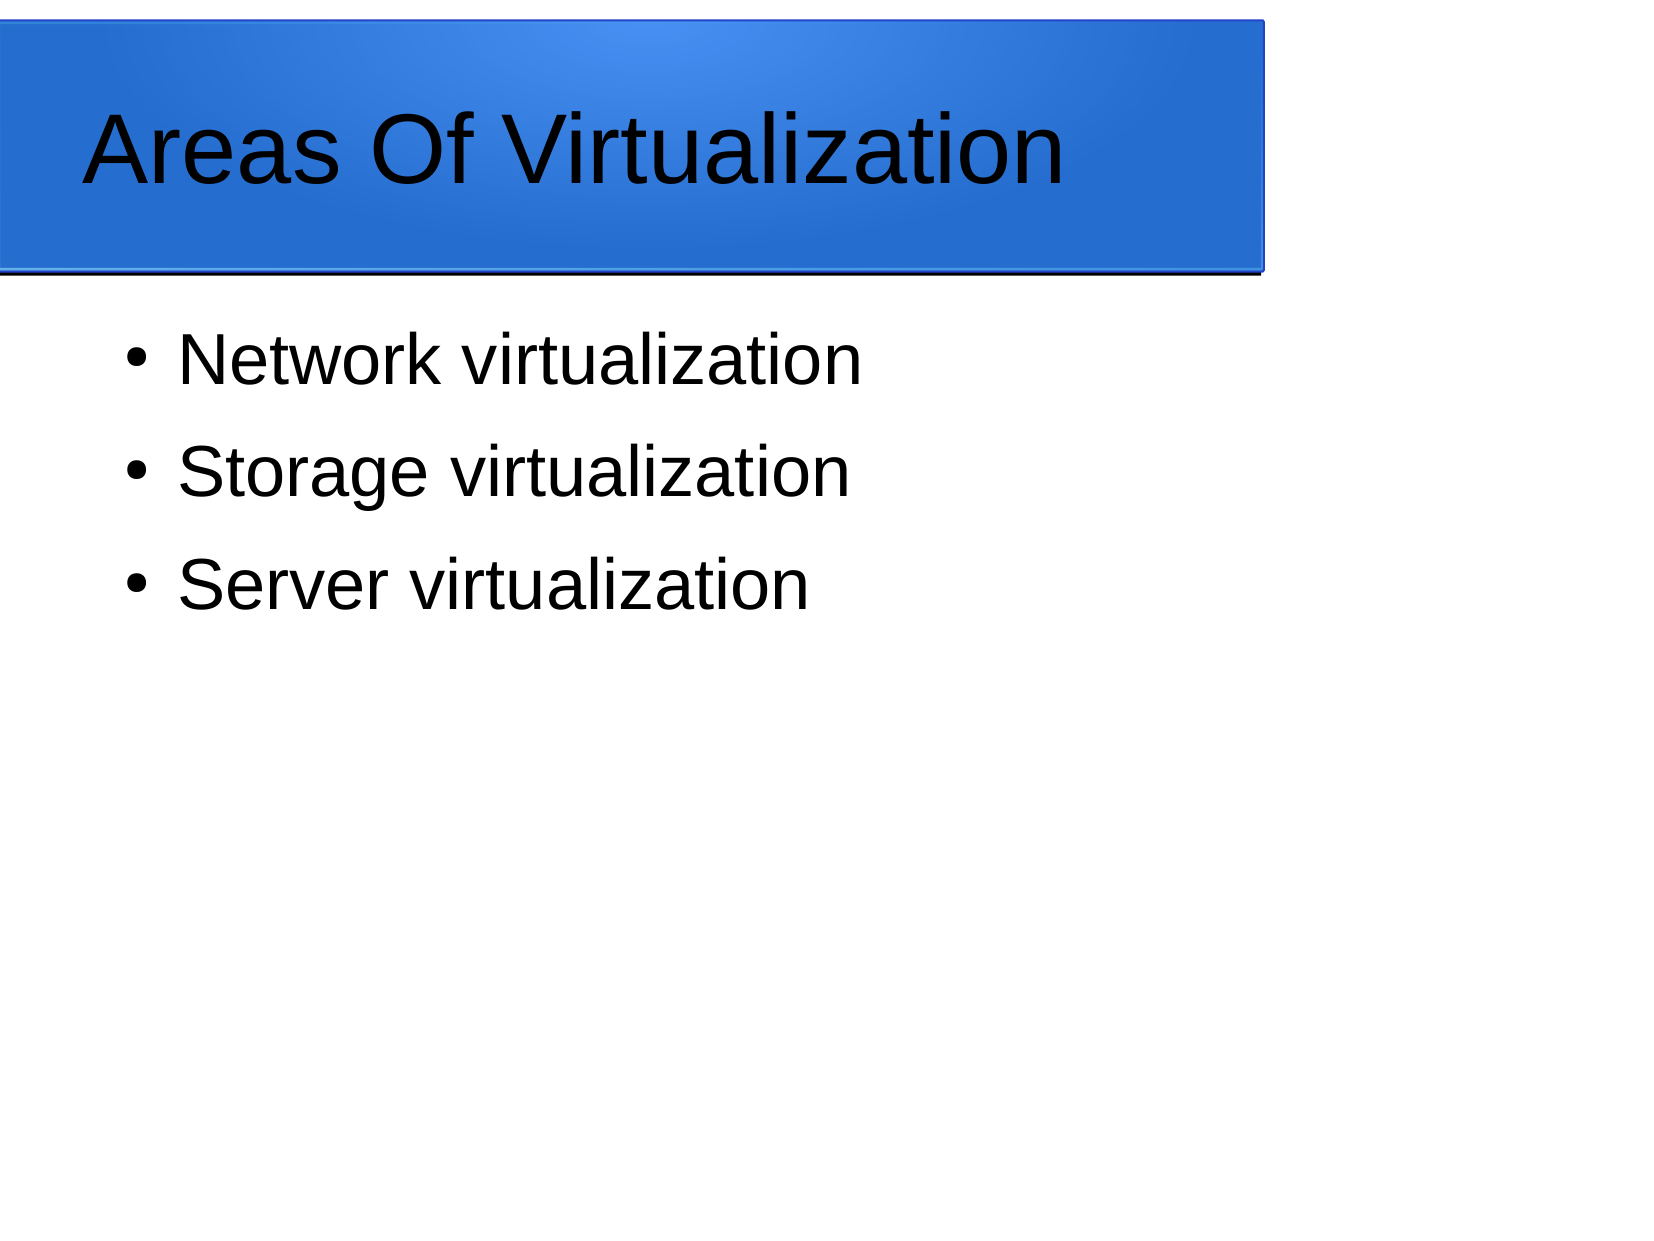

# Areas Of Virtualization
Network virtualization
Storage virtualization
Server virtualization